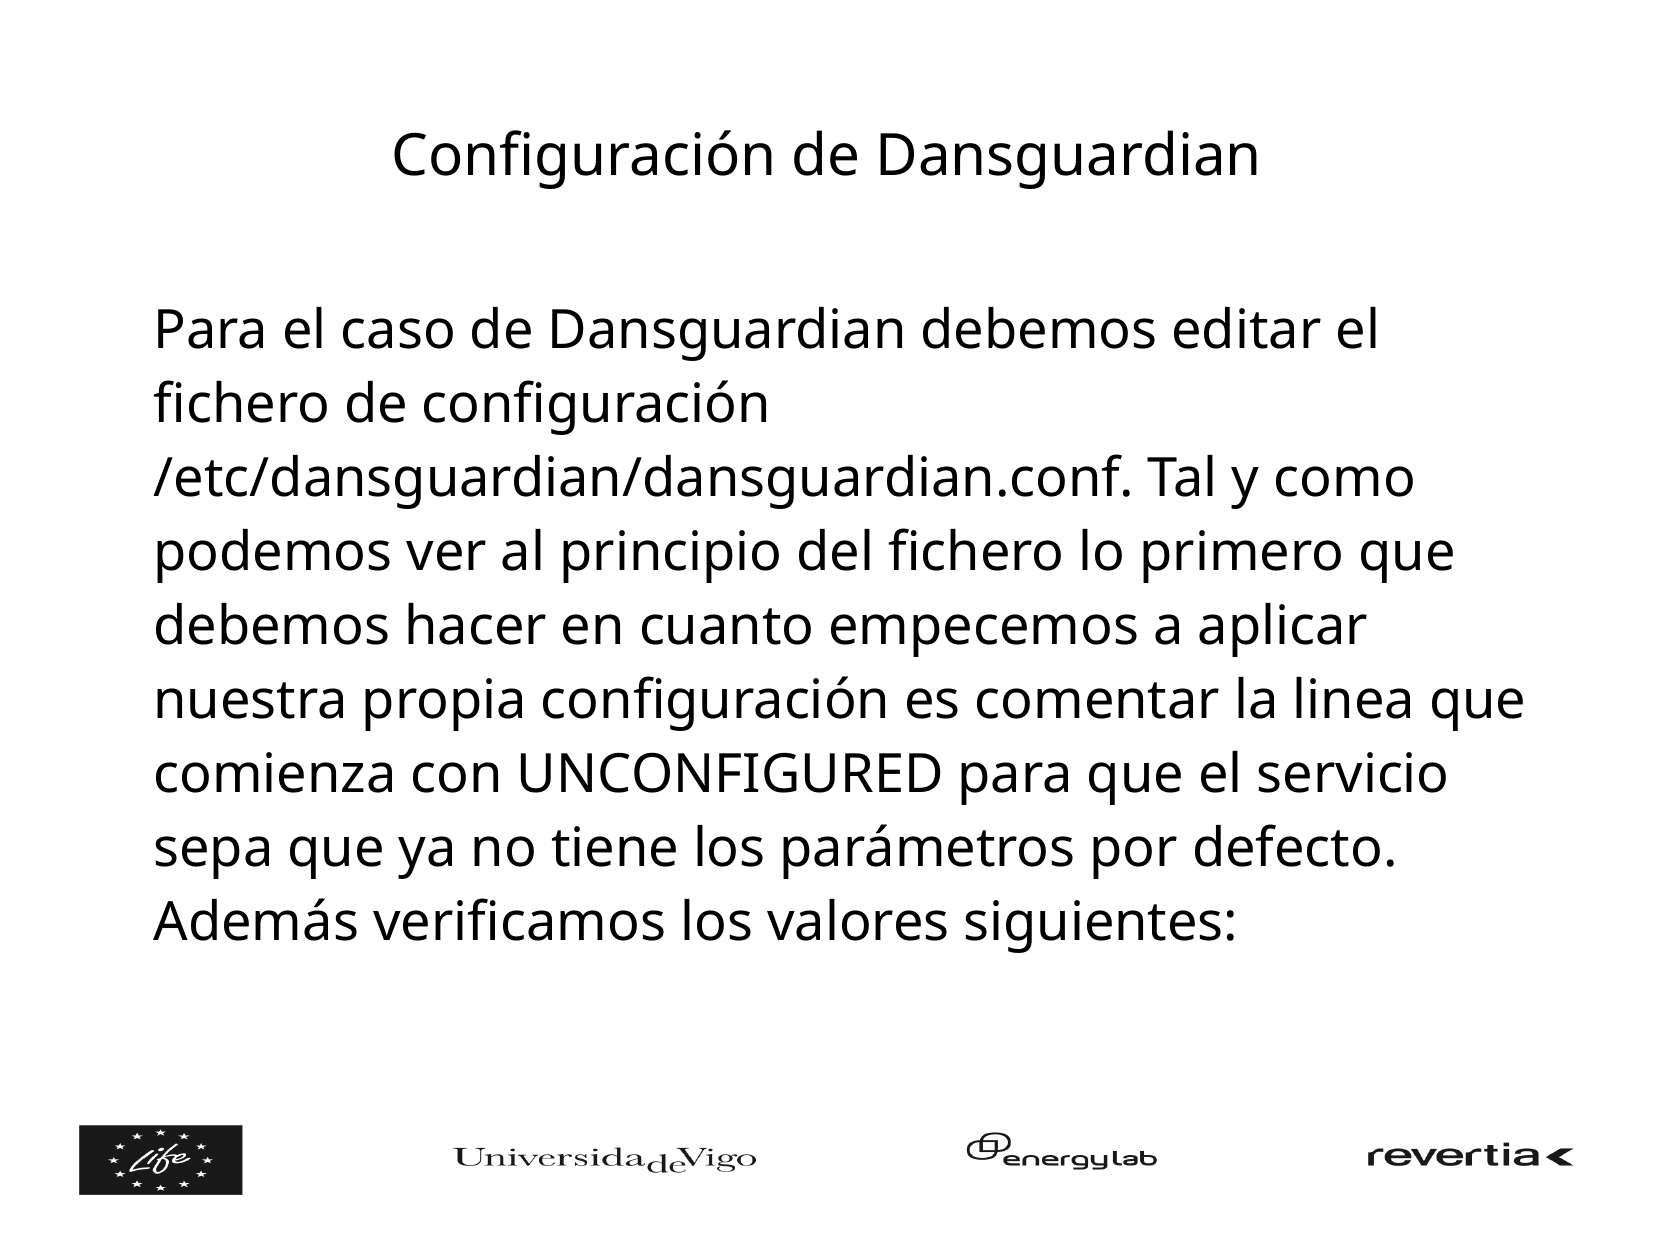

# Configuración de Dansguardian
Para el caso de Dansguardian debemos editar el fichero de configuración /etc/dansguardian/dansguardian.conf. Tal y como podemos ver al principio del fichero lo primero que debemos hacer en cuanto empecemos a aplicar nuestra propia configuración es comentar la linea que comienza con UNCONFIGURED para que el servicio sepa que ya no tiene los parámetros por defecto. Además verificamos los valores siguientes: